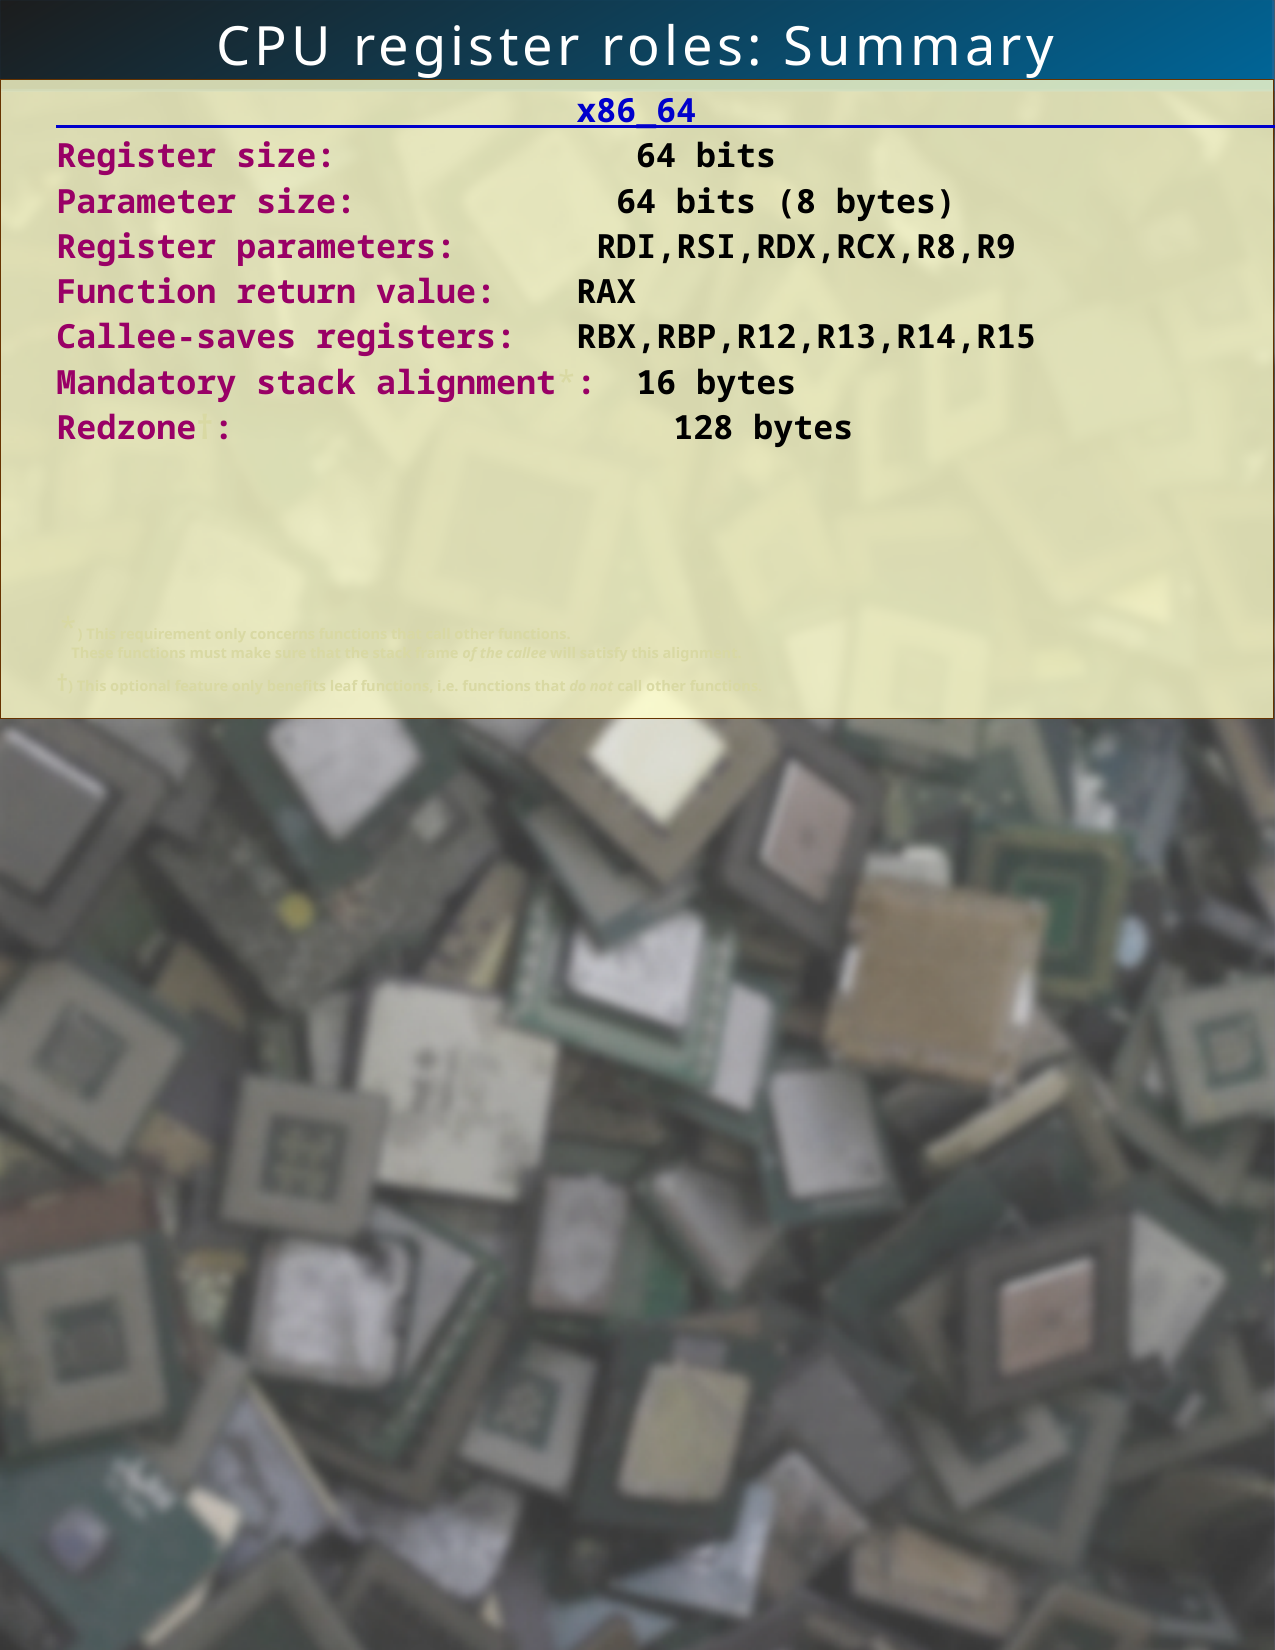

CPU register roles: Summary
 x86_64
Register size: 64 bits
Parameter size: 64 bits (8 bytes)
Register parameters: RDI,RSI,RDX,RCX,R8,R9
Function return value: RAX
Callee-saves registers: RBX,RBP,R12,R13,R14,R15
Mandatory stack alignment*: 16 bytes
Redzone†: 128 bytes
 *) This requirement only concerns functions that call other functions.
 These functions must make sure that the stack frame of the callee will satisfy this alignment.
†) This optional feature only benefits leaf functions, i.e. functions that do not call other functions.